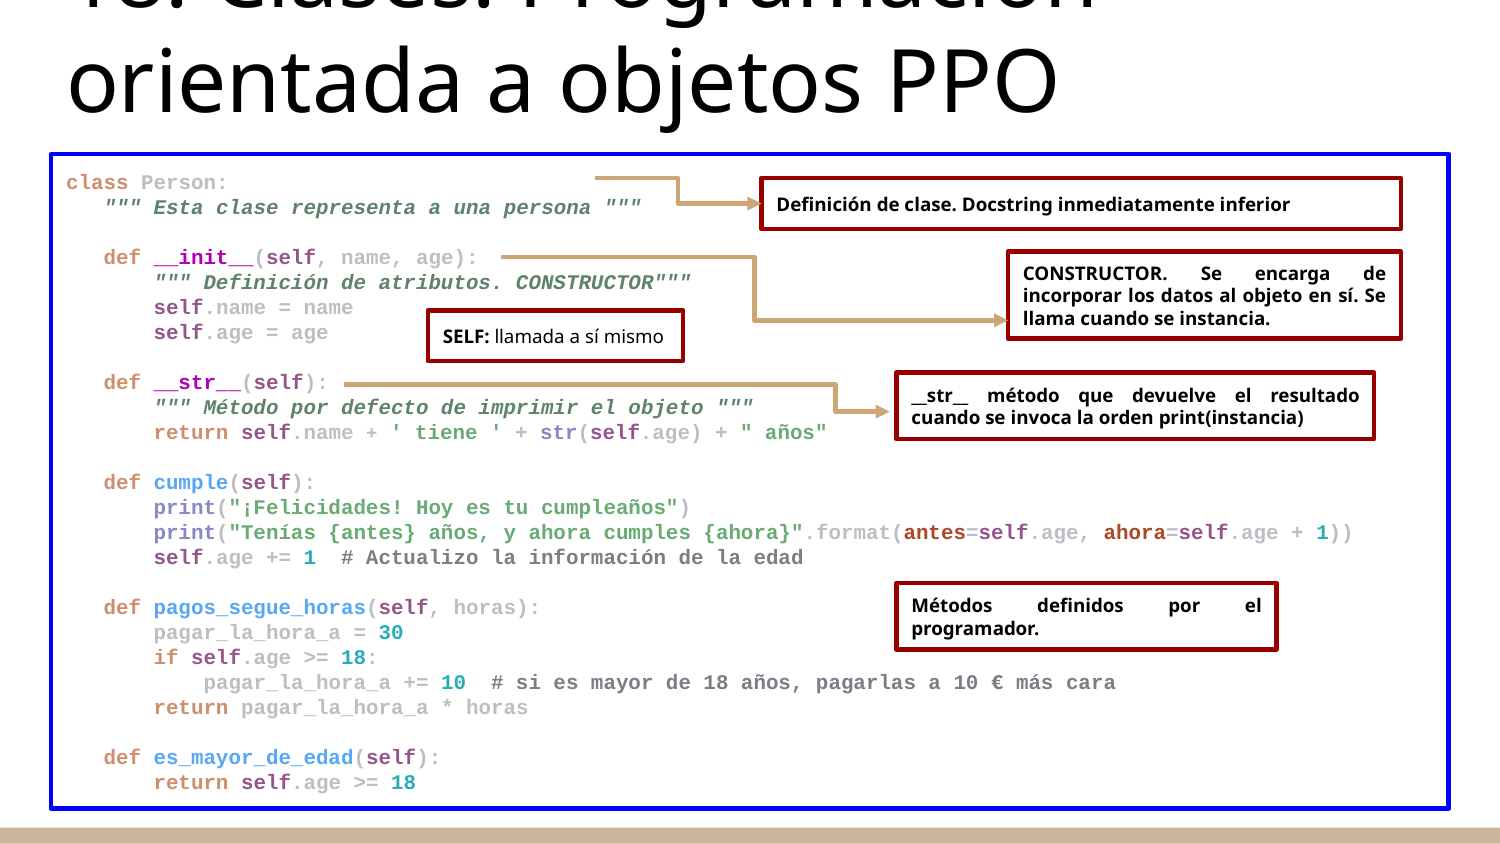

# 18. Clases. Programación orientada a objetos PPO
class Person:
 """ Esta clase representa a una persona """
 def __init__(self, name, age):
 """ Definición de atributos. CONSTRUCTOR"""
 self.name = name
 self.age = age
 def __str__(self):
 """ Método por defecto de imprimir el objeto """
 return self.name + ' tiene ' + str(self.age) + " años"
 def cumple(self):
 print("¡Felicidades! Hoy es tu cumpleaños")
 print("Tenías {antes} años, y ahora cumples {ahora}".format(antes=self.age, ahora=self.age + 1))
 self.age += 1 # Actualizo la información de la edad
 def pagos_segue_horas(self, horas):
 pagar_la_hora_a = 30
 if self.age >= 18:
 pagar_la_hora_a += 10 # si es mayor de 18 años, pagarlas a 10 € más cara
 return pagar_la_hora_a * horas
 def es_mayor_de_edad(self):
 return self.age >= 18
Definición de clase. Docstring inmediatamente inferior
CONSTRUCTOR. Se encarga de incorporar los datos al objeto en sí. Se llama cuando se instancia.
SELF: llamada a sí mismo
__str__ método que devuelve el resultado cuando se invoca la orden print(instancia)
Métodos definidos por el programador.